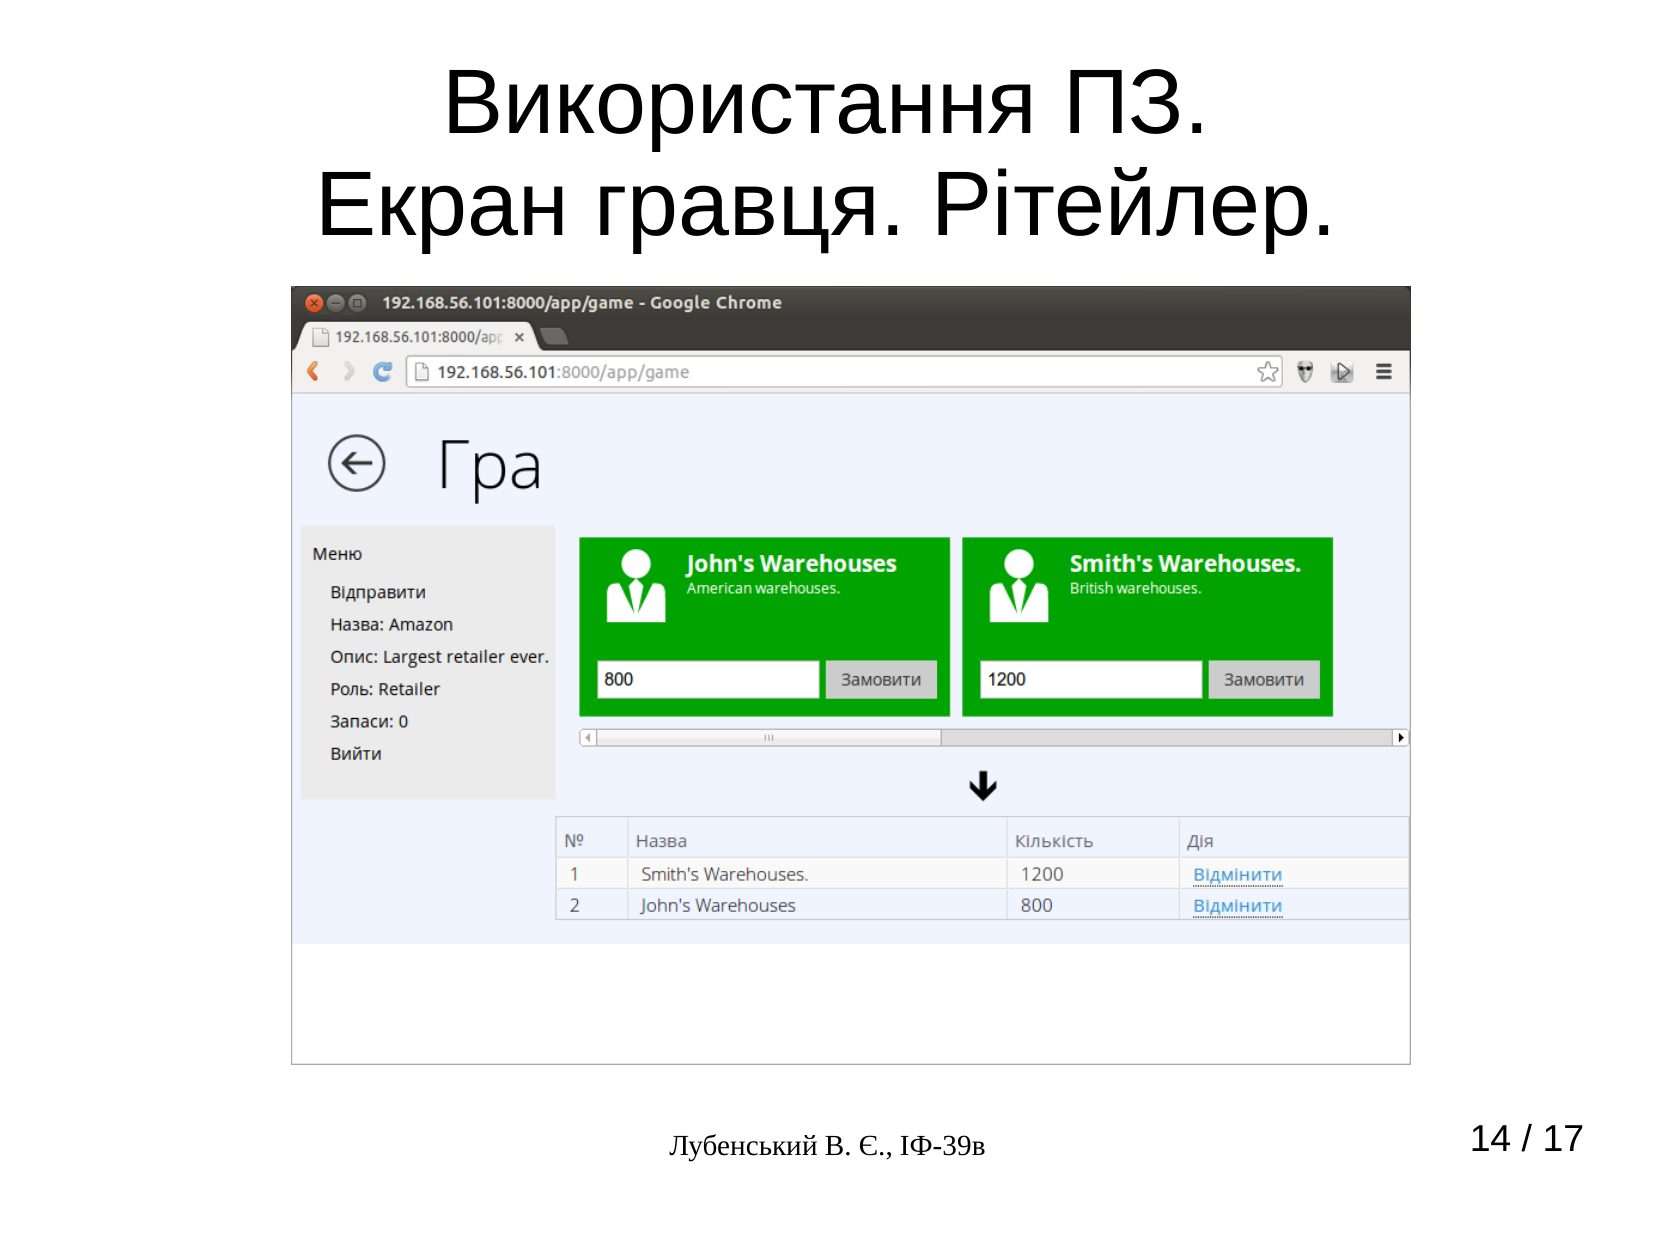

# Використання ПЗ. Екран гравця. Рітейлер.
 17
Лубенський В. Є., ІФ-39в